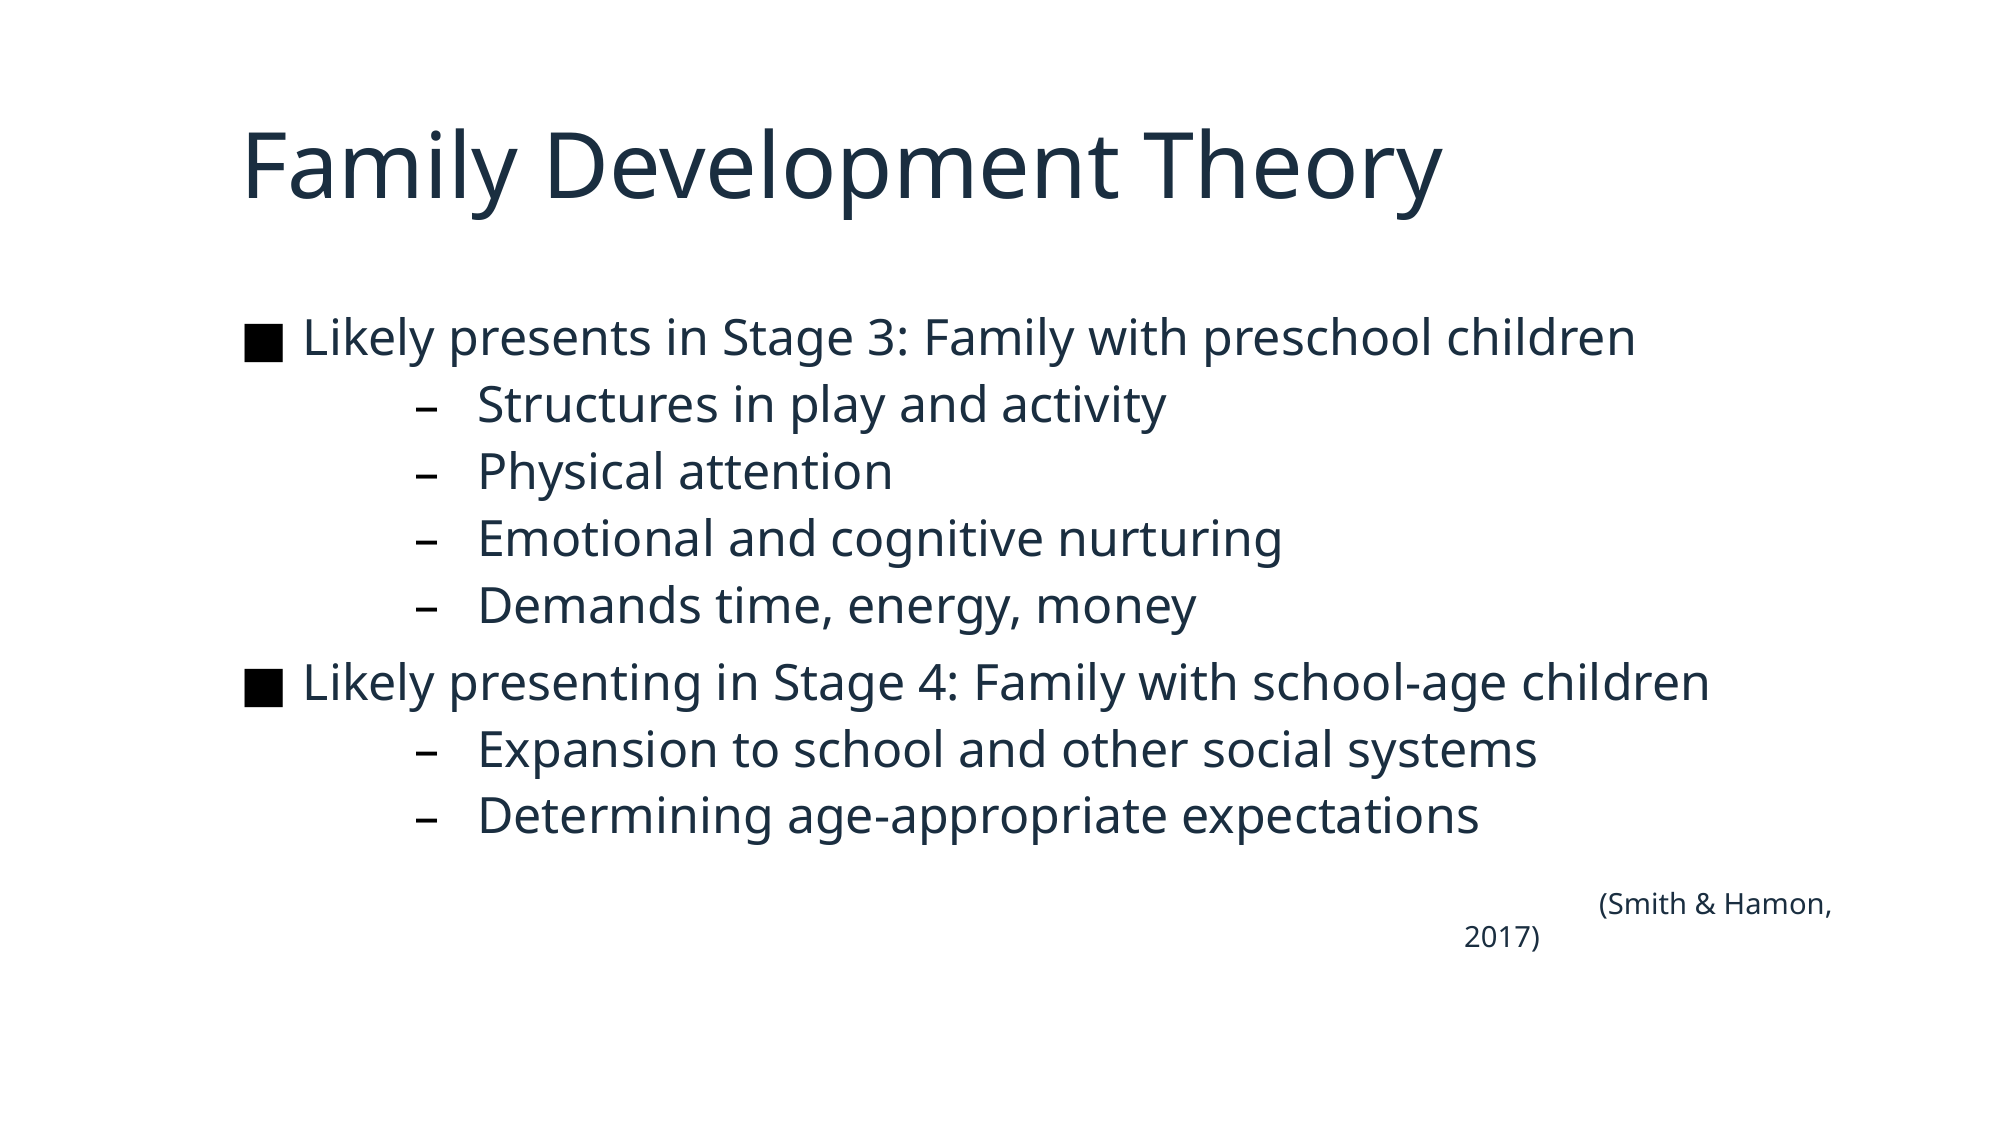

# Family Development Theory
Likely presents in Stage 3: Family with preschool children
Structures in play and activity
Physical attention
Emotional and cognitive nurturing
Demands time, energy, money
Likely presenting in Stage 4: Family with school-age children
Expansion to school and other social systems
Determining age-appropriate expectations
                                                                    (Smith & Hamon, 2017)